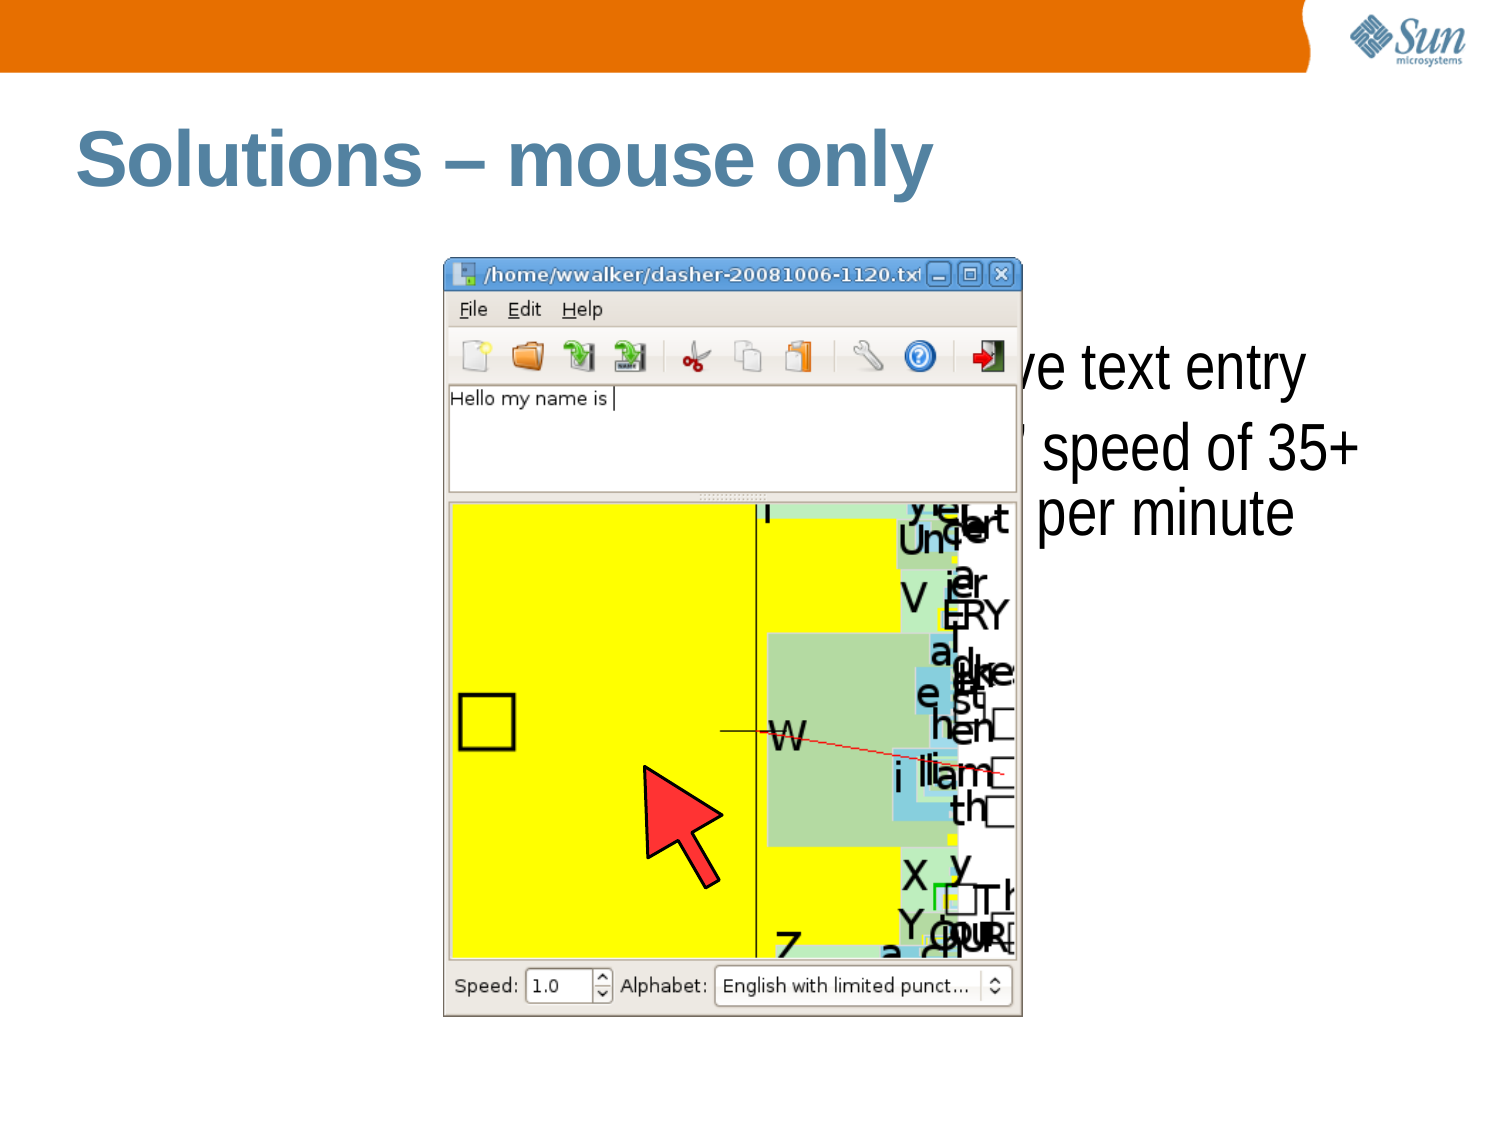

# Solutions – mouse only
Dasher
Predictive text entry
“Typing” speed of 35+ words per minute